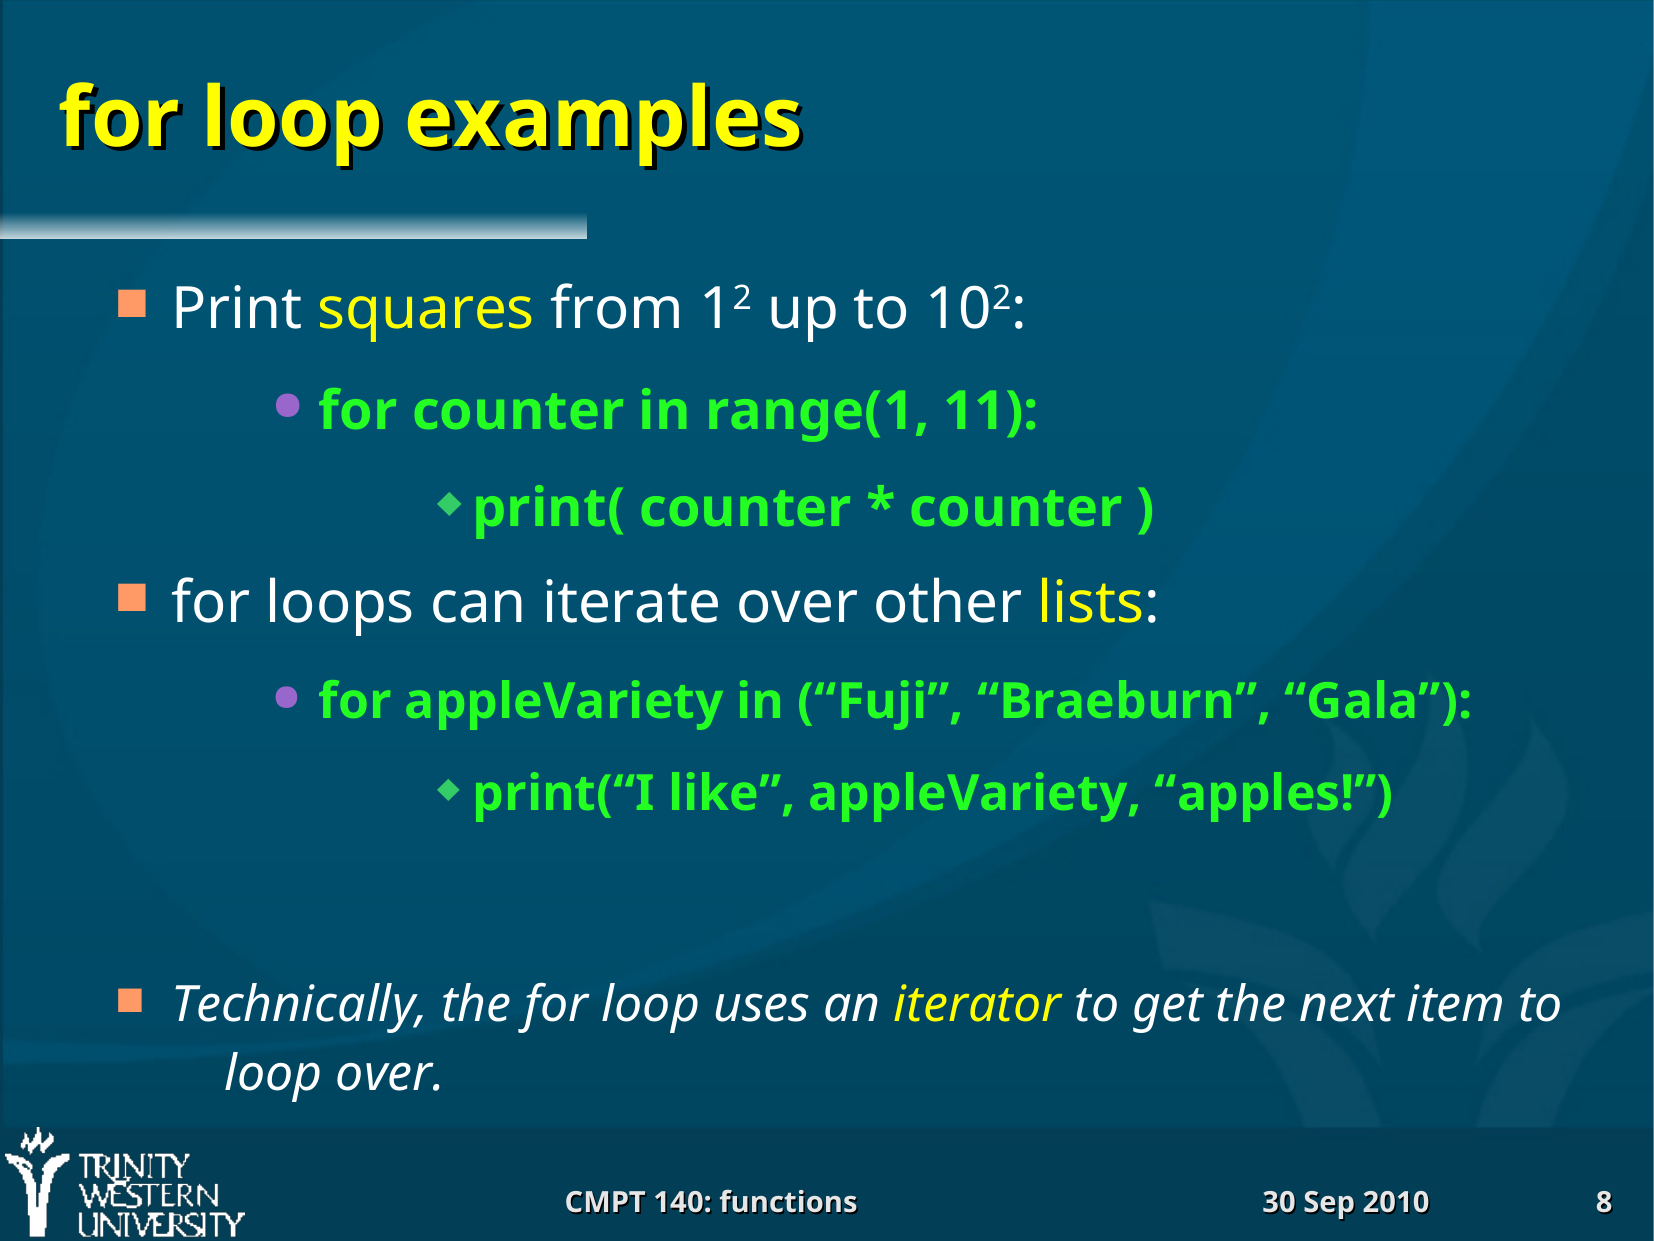

# for loop examples
Print squares from 12 up to 102:
for counter in range(1, 11):
print( counter * counter )
for loops can iterate over other lists:
for appleVariety in (“Fuji”, “Braeburn”, “Gala”):
print(“I like”, appleVariety, “apples!”)
Technically, the for loop uses an iterator to get the next item to loop over.
CMPT 140: functions
30 Sep 2010
8